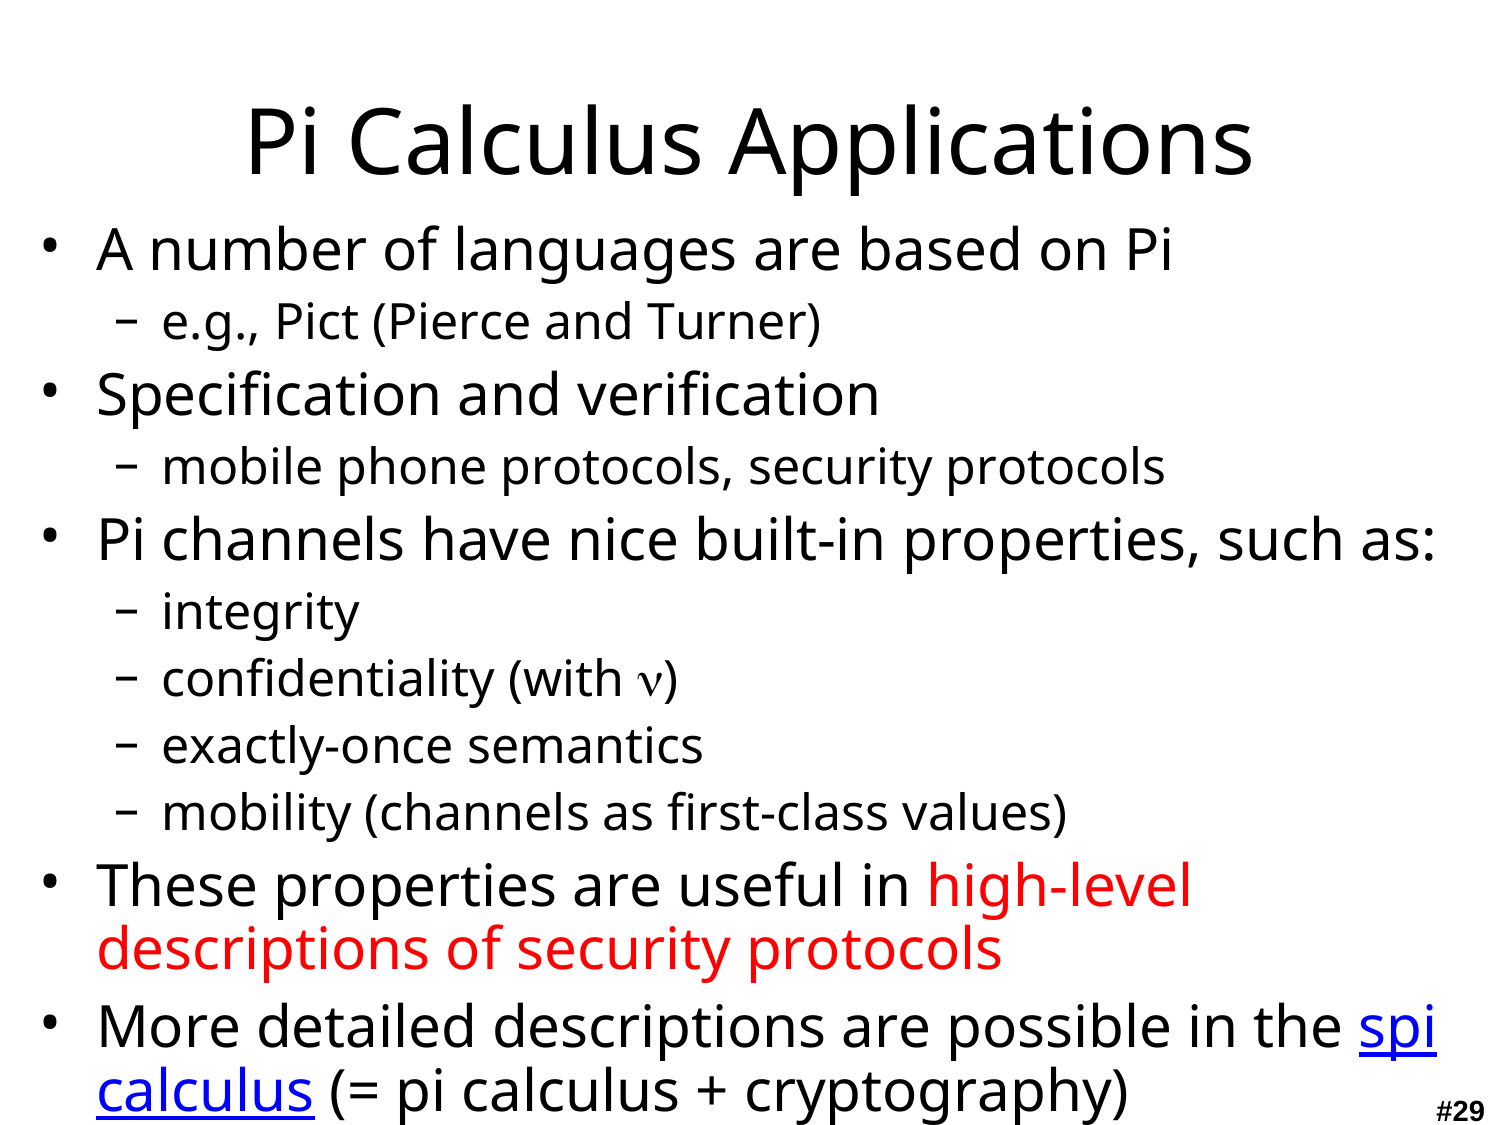

# Pi Calculus Applications
A number of languages are based on Pi
e.g., Pict (Pierce and Turner)
Specification and verification
mobile phone protocols, security protocols
Pi channels have nice built-in properties, such as:
integrity
confidentiality (with )
exactly-once semantics
mobility (channels as first-class values)
These properties are useful in high-level descriptions of security protocols
More detailed descriptions are possible in the spi calculus (= pi calculus + cryptography)
29